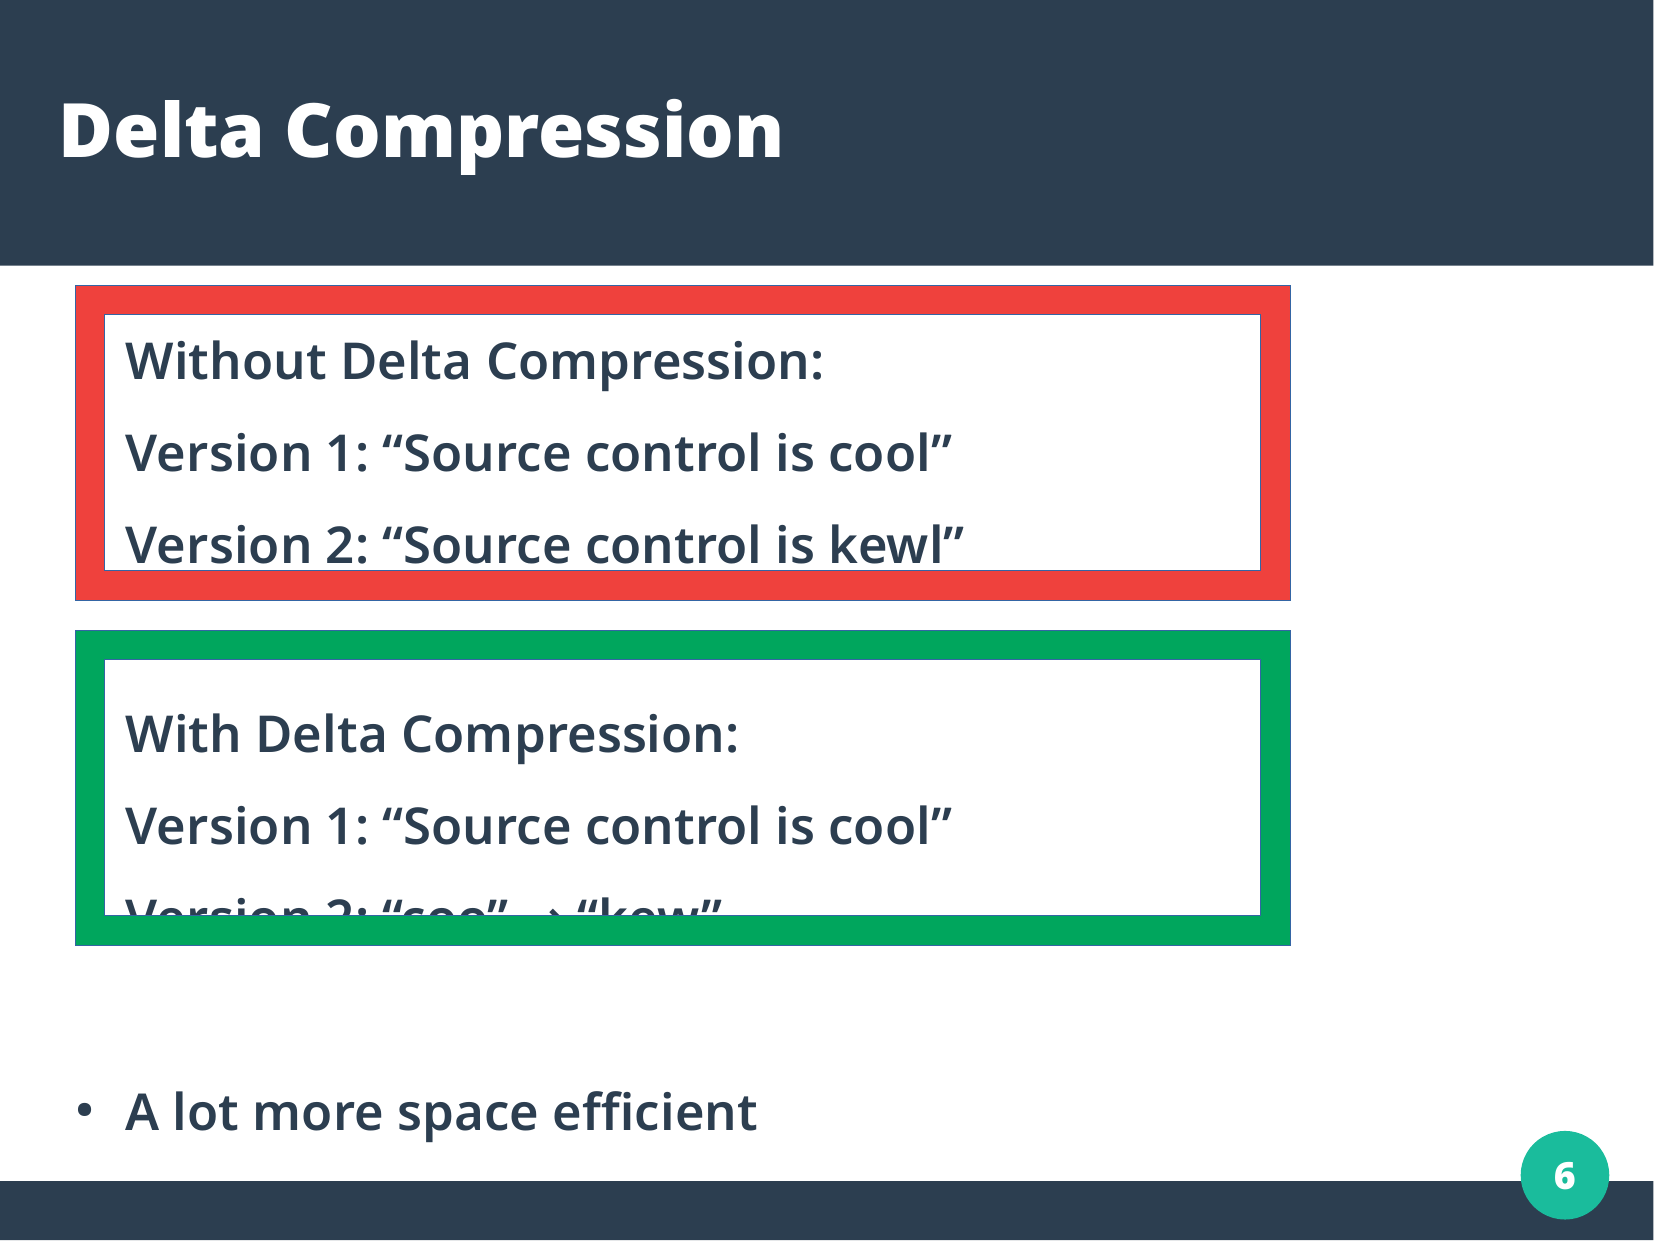

# Delta Compression
Without Delta Compression:
Version 1: “Source control is cool”
Version 2: “Source control is kewl”
With Delta Compression:
Version 1: “Source control is cool”
Version 2: “coo” → “kew”
A lot more space efficient
6